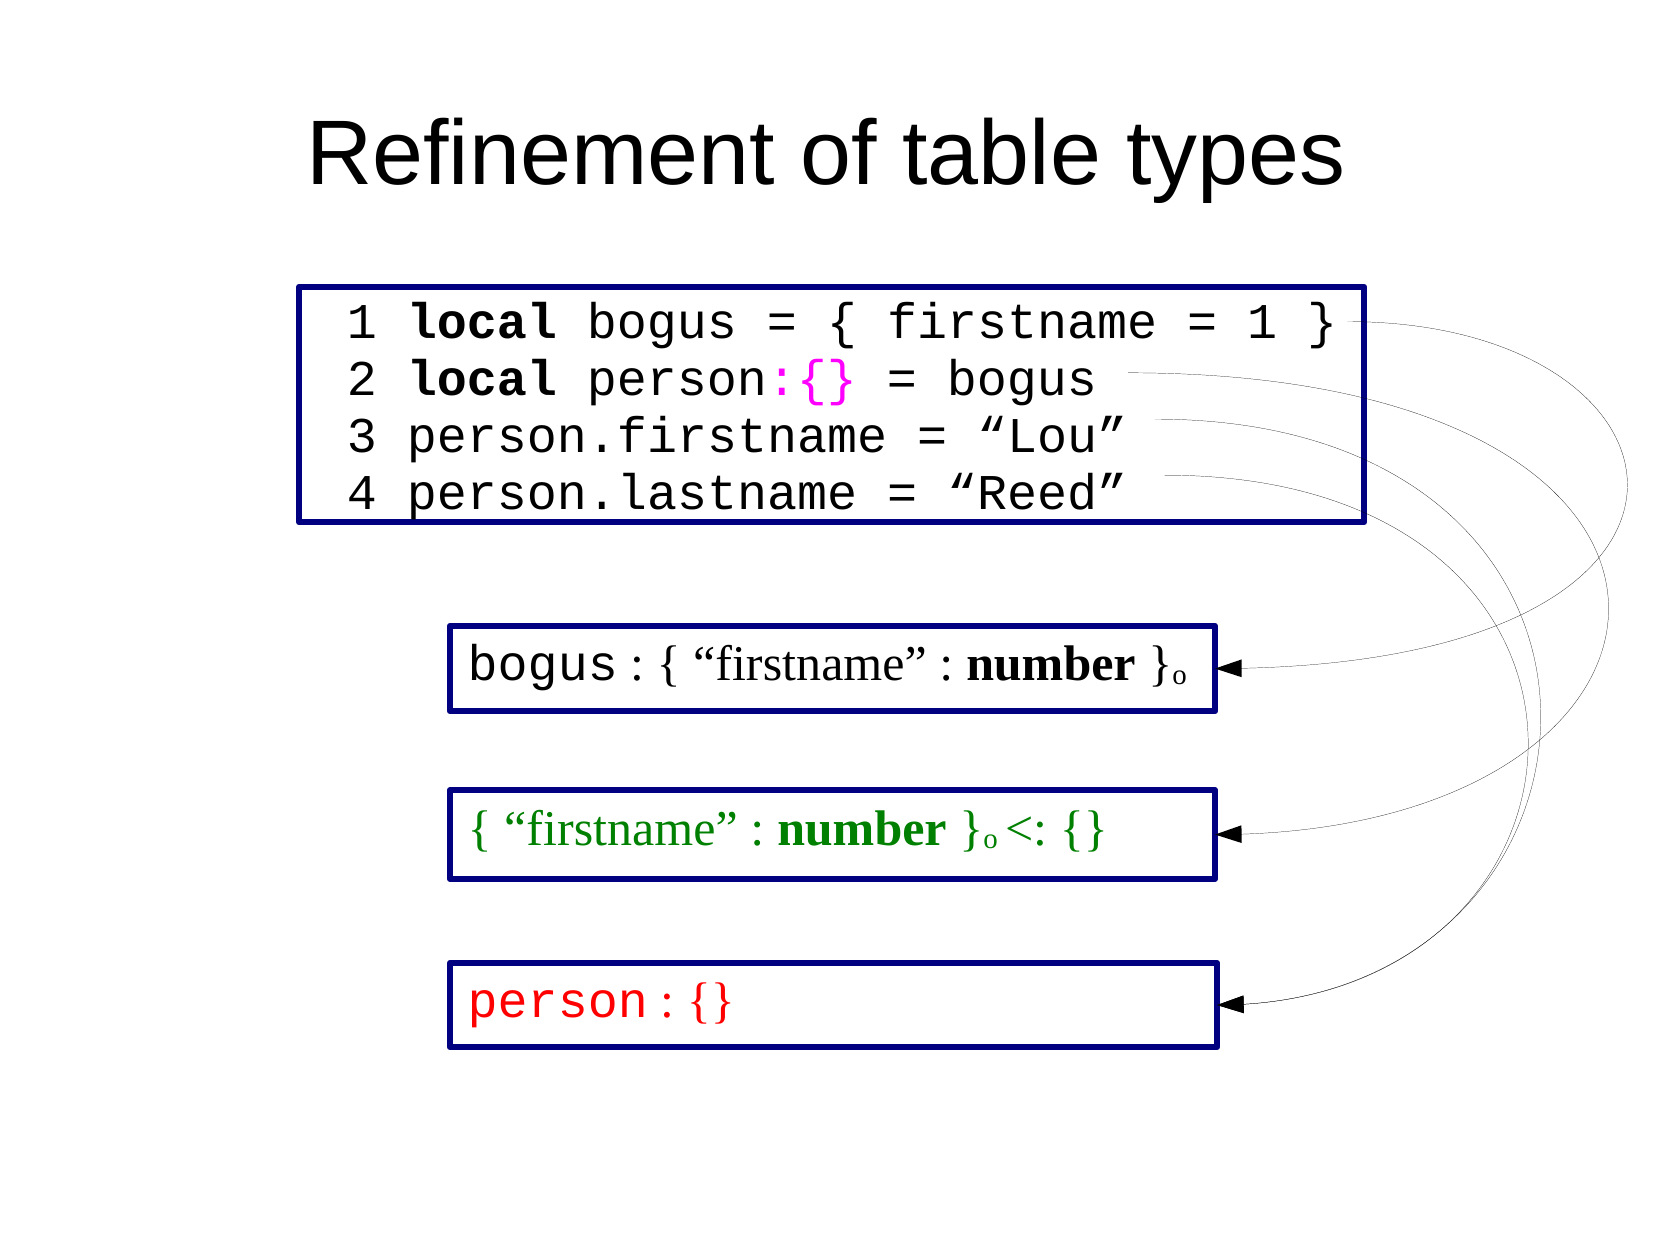

# Refinement of table types
 1 local bogus = { firstname = 1 }
 2 local person:{} = bogus
 3 person.firstname = “Lou”
 4 person.lastname = “Reed”
bogus : { “firstname” : number }o
{ “firstname” : number }o <: {}
person : {}